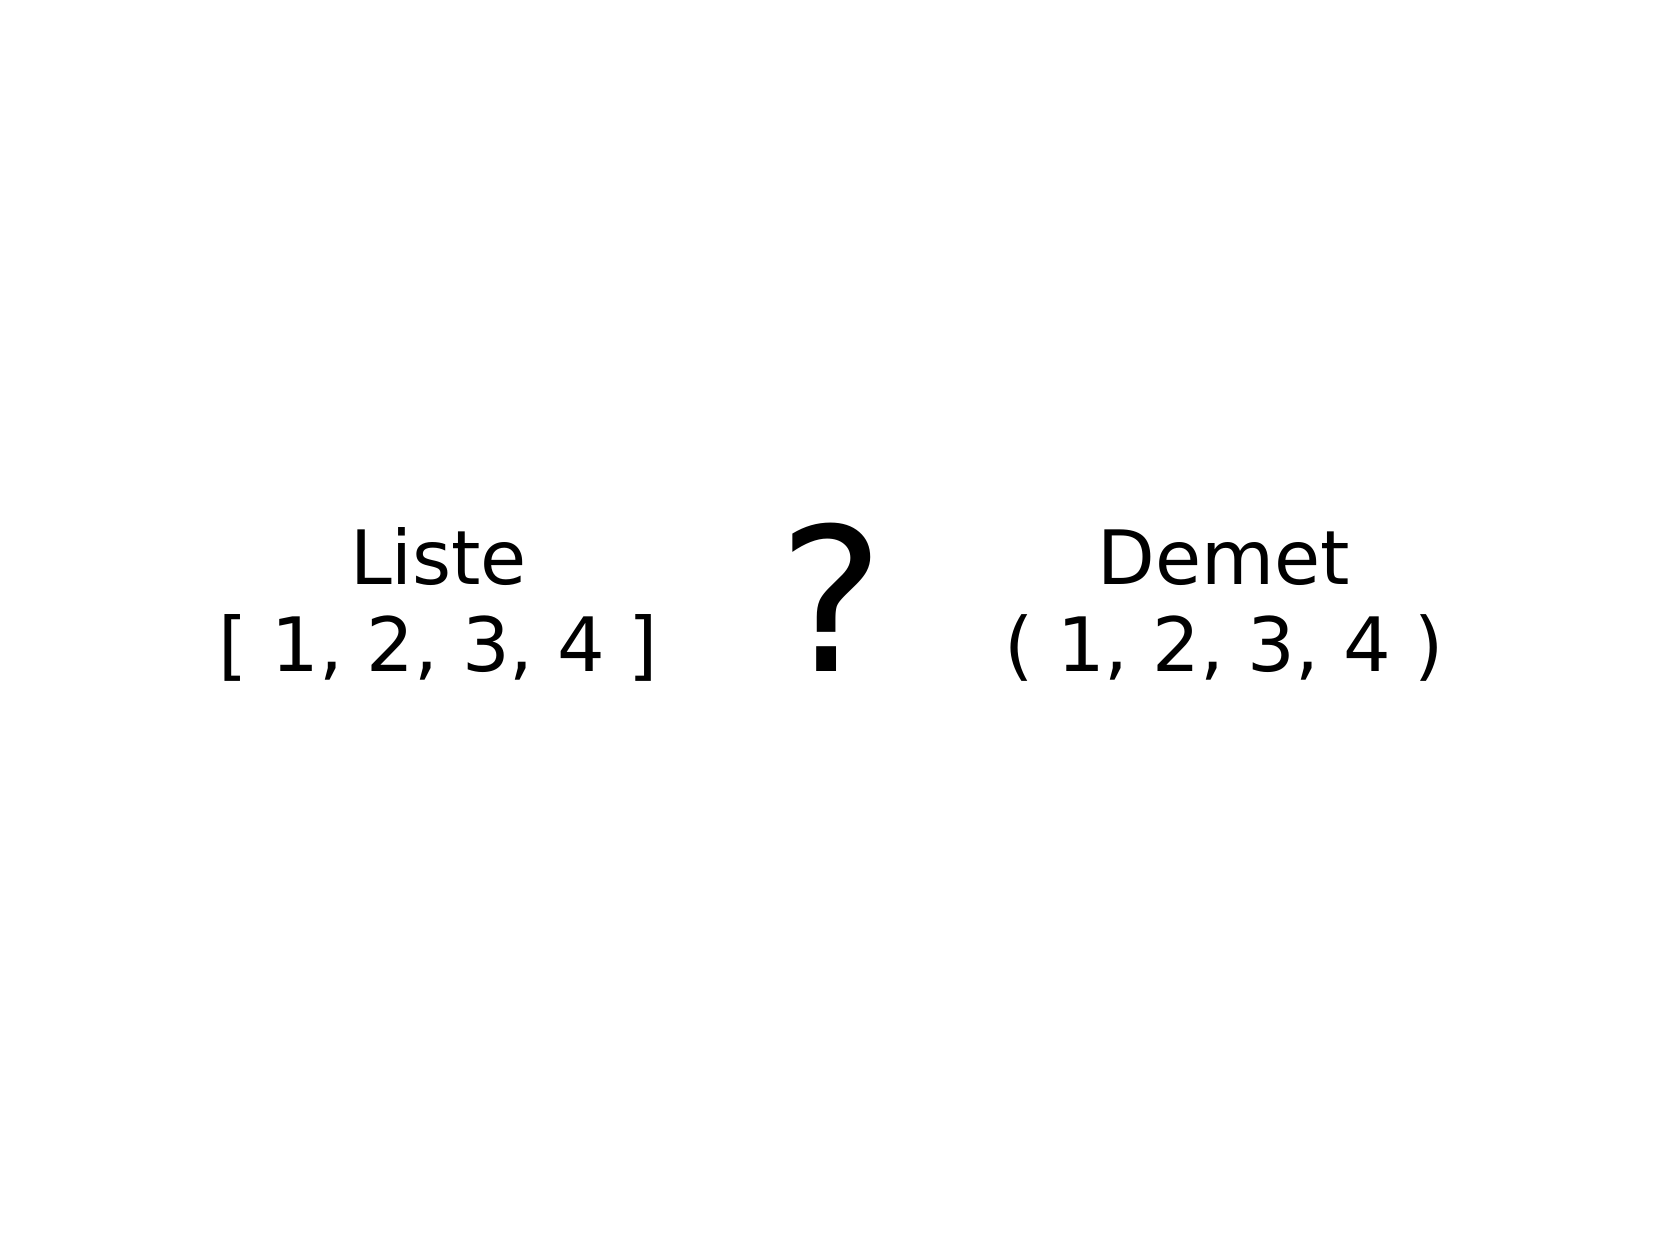

?
Liste
[ 1, 2, 3, 4 ]
Demet
( 1, 2, 3, 4 )